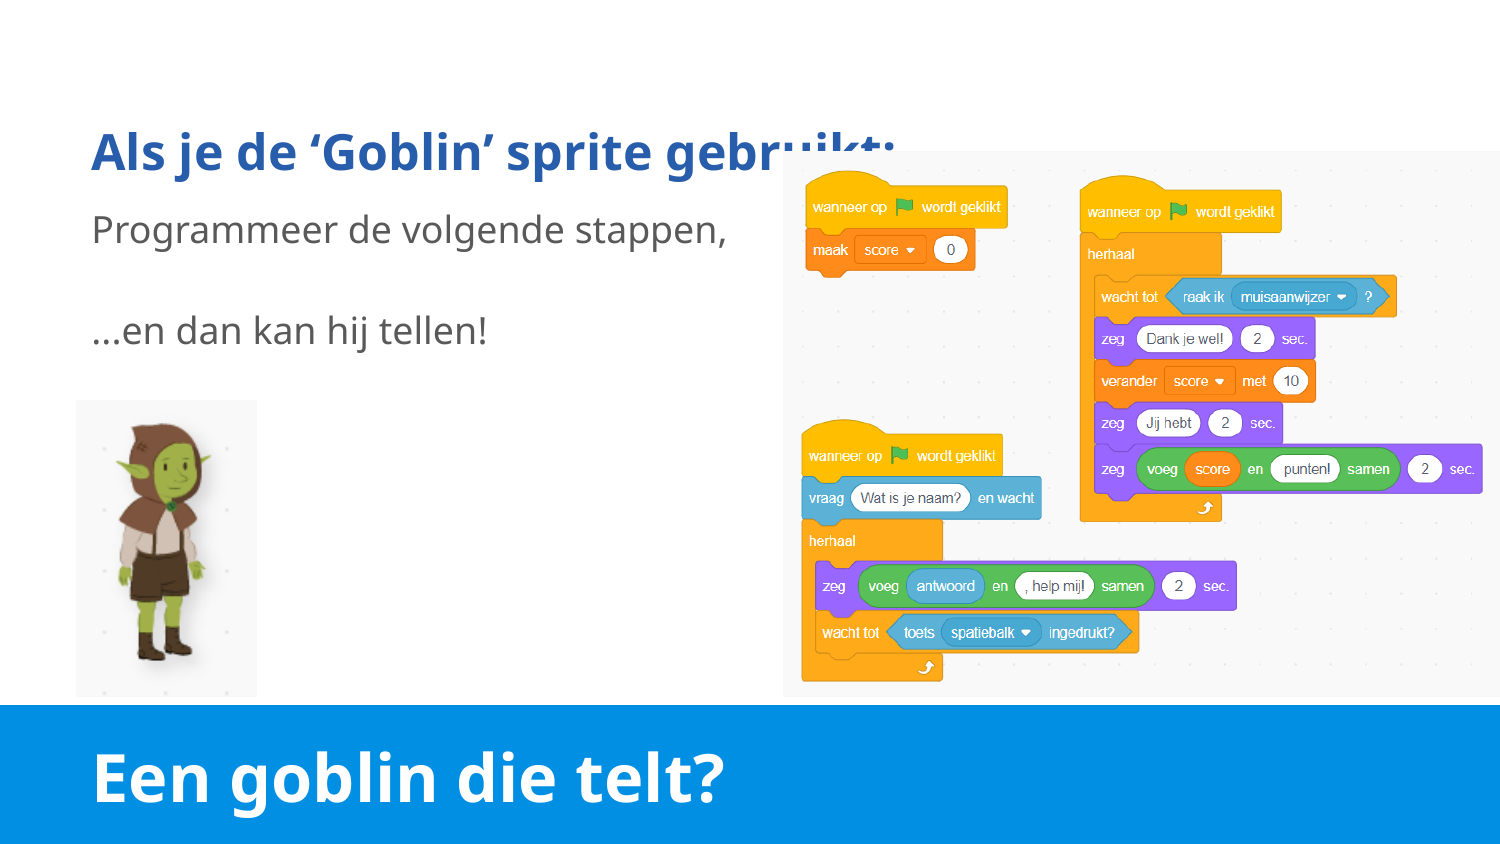

Als je de ‘Goblin’ sprite gebruikt:
Programmeer de volgende stappen,
...en dan kan hij tellen!
# Een goblin die telt?